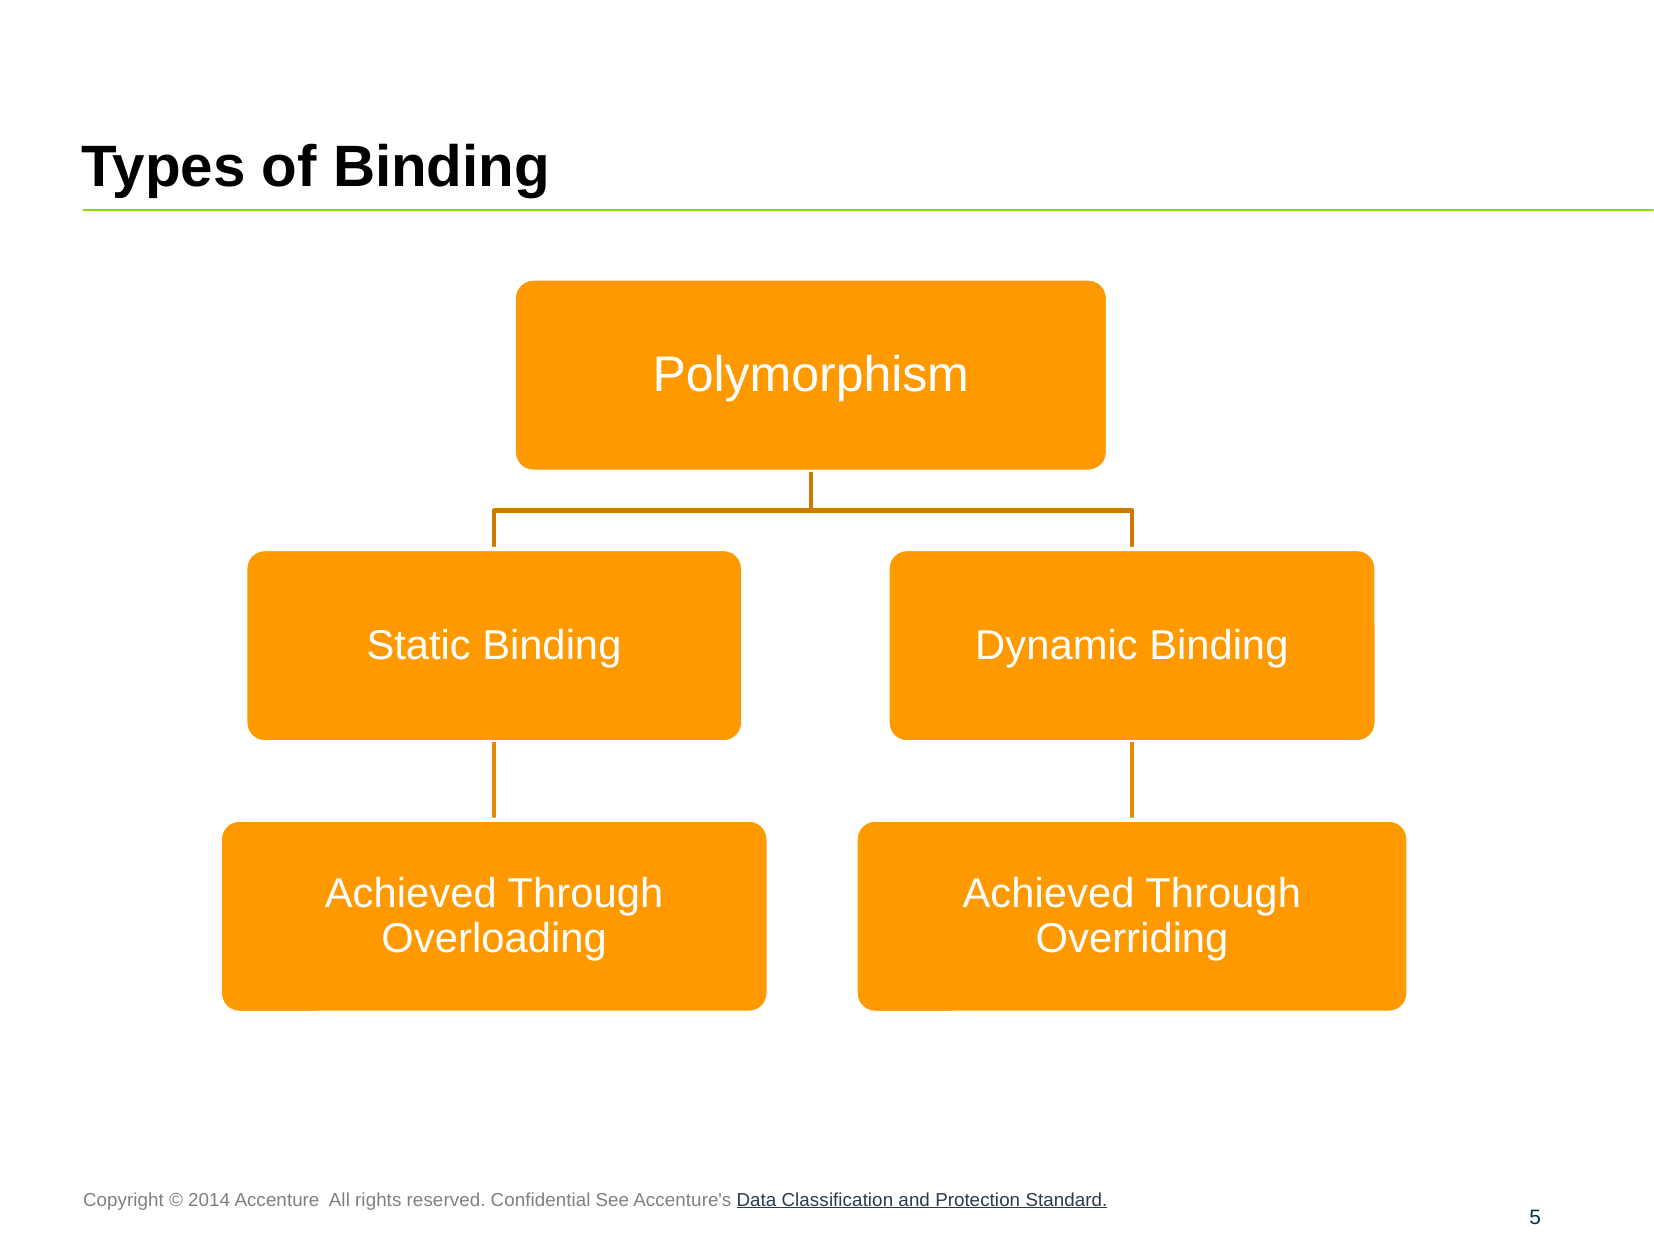

# Types of Binding
Polymorphism
Static Binding
Dynamic Binding
Achieved Through Overloading
Achieved Through Overriding
5